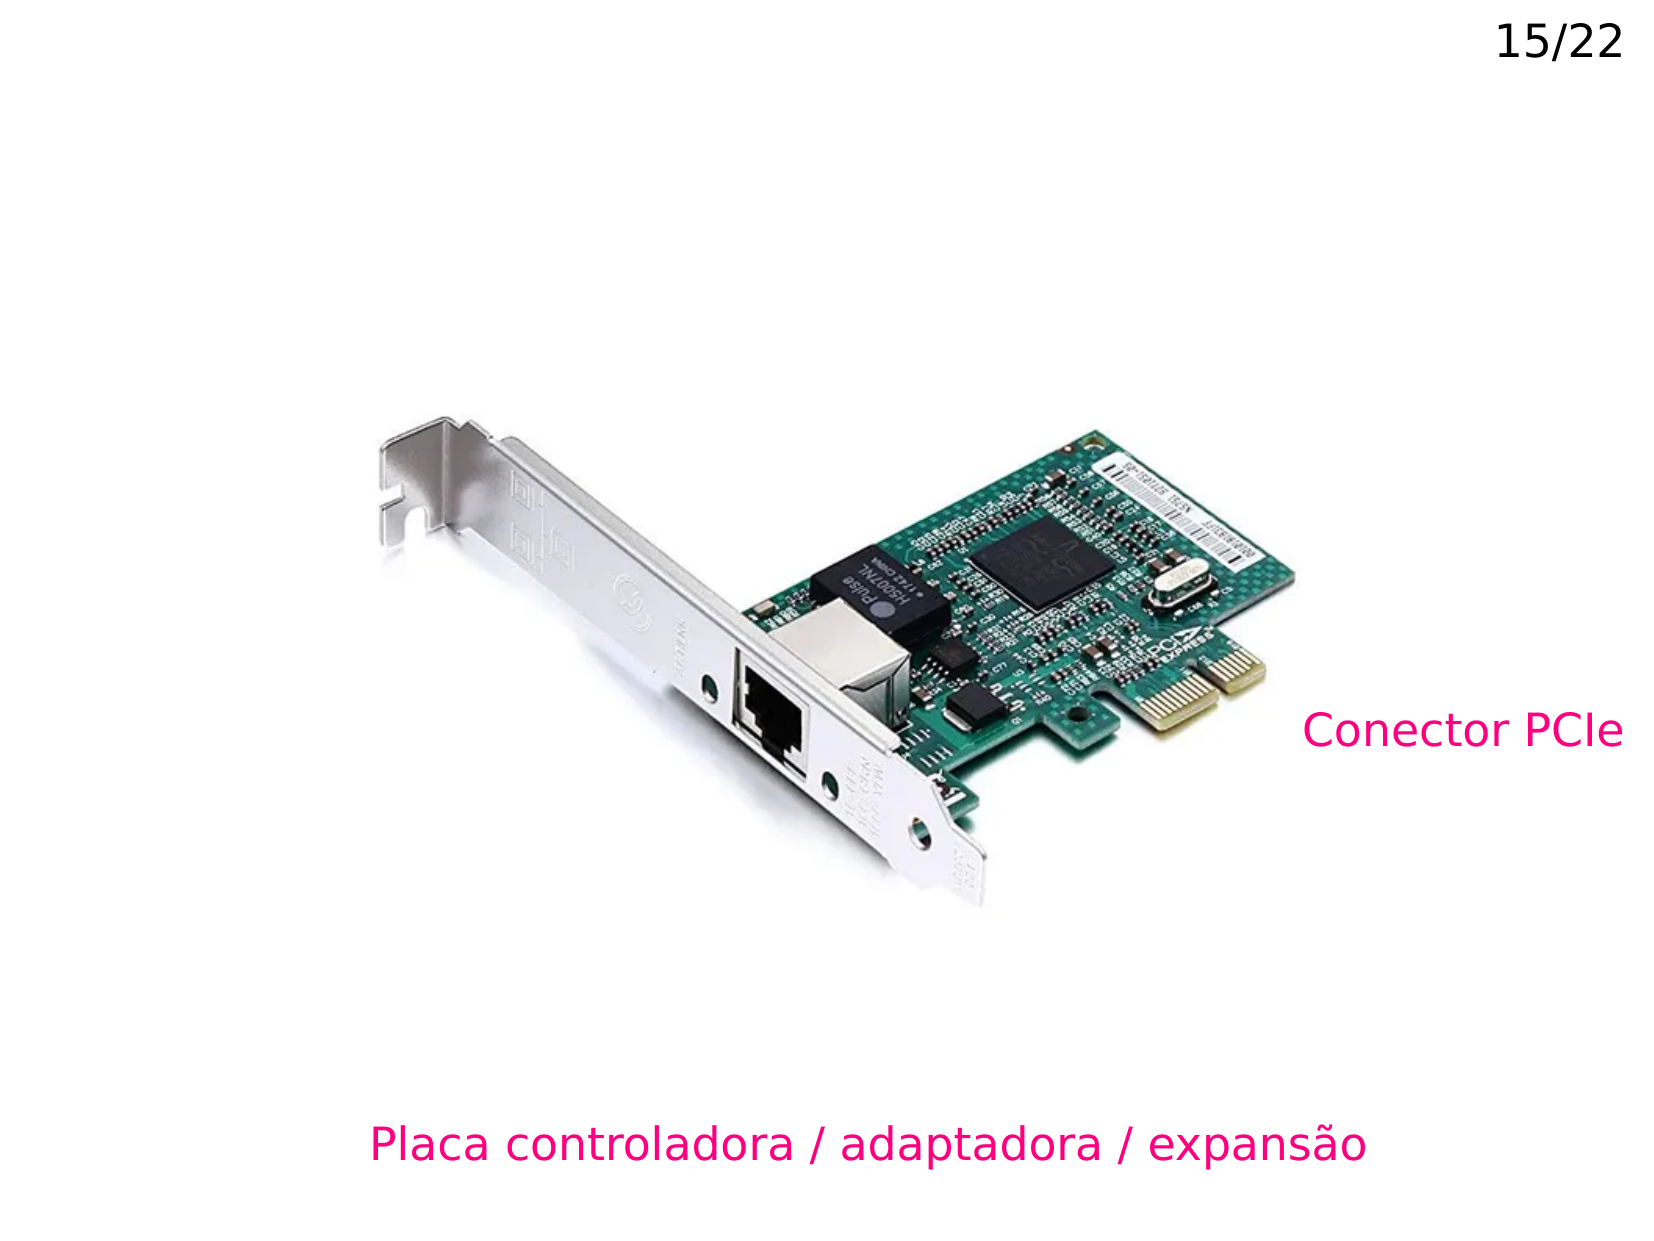

15
#
Conector PCIe
Placa controladora / adaptadora / expansão